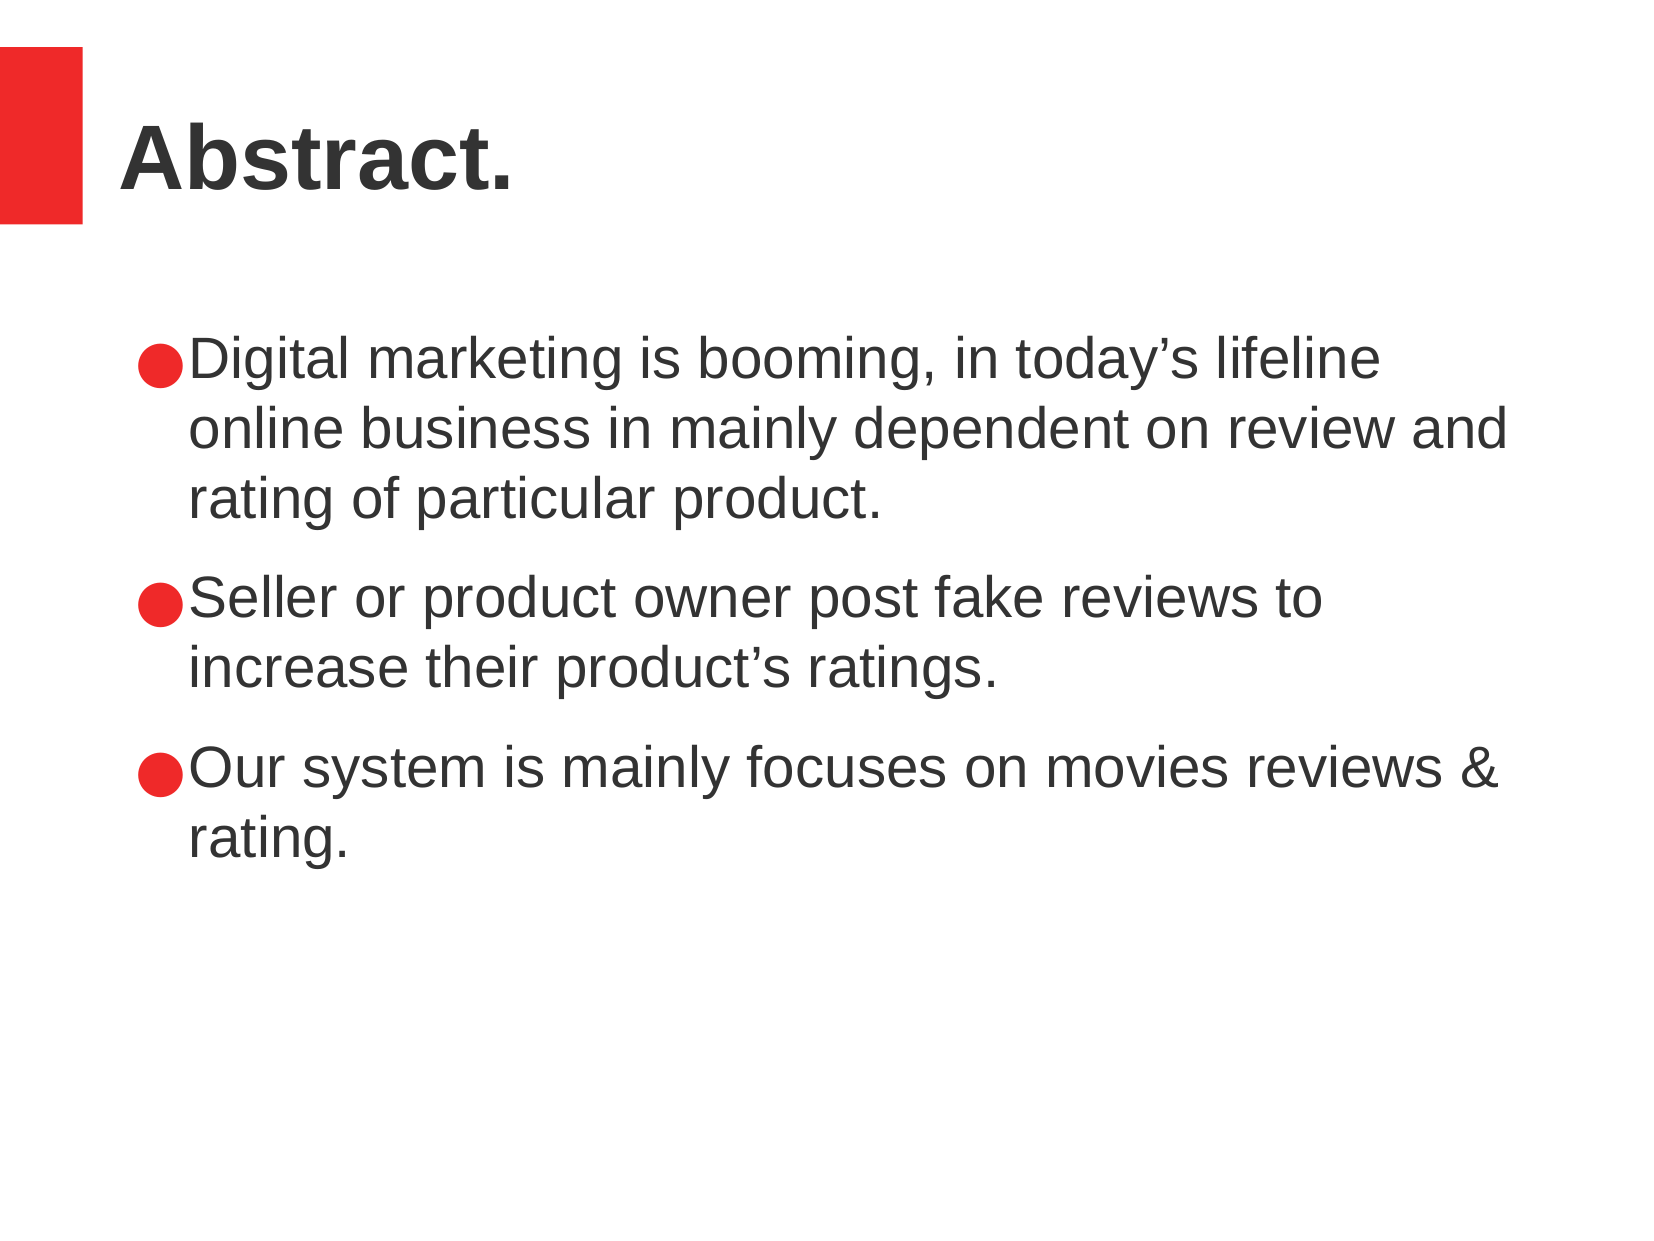

Abstract.
Digital marketing is booming, in today’s lifeline online business in mainly dependent on review and rating of particular product.
Seller or product owner post fake reviews to increase their product’s ratings.
Our system is mainly focuses on movies reviews & rating.